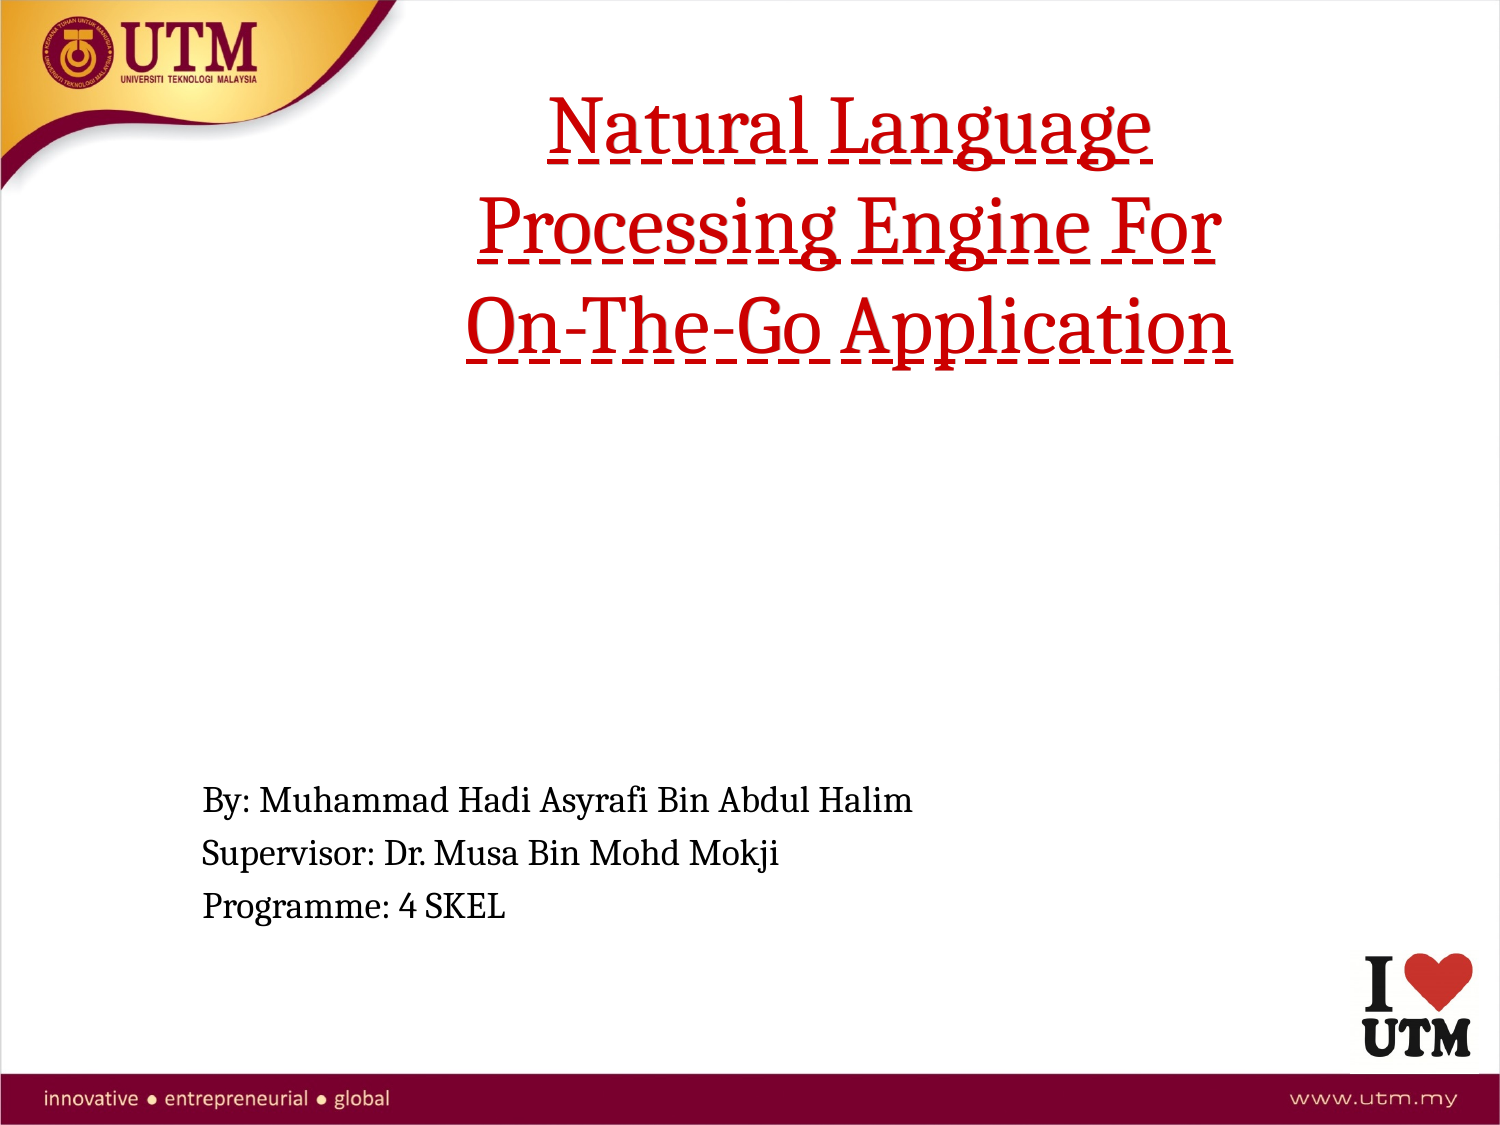

Natural Language Processing Engine For On-The-Go Application
By: Muhammad Hadi Asyrafi Bin Abdul Halim
Supervisor: Dr. Musa Bin Mohd Mokji
Programme: 4 SKEL